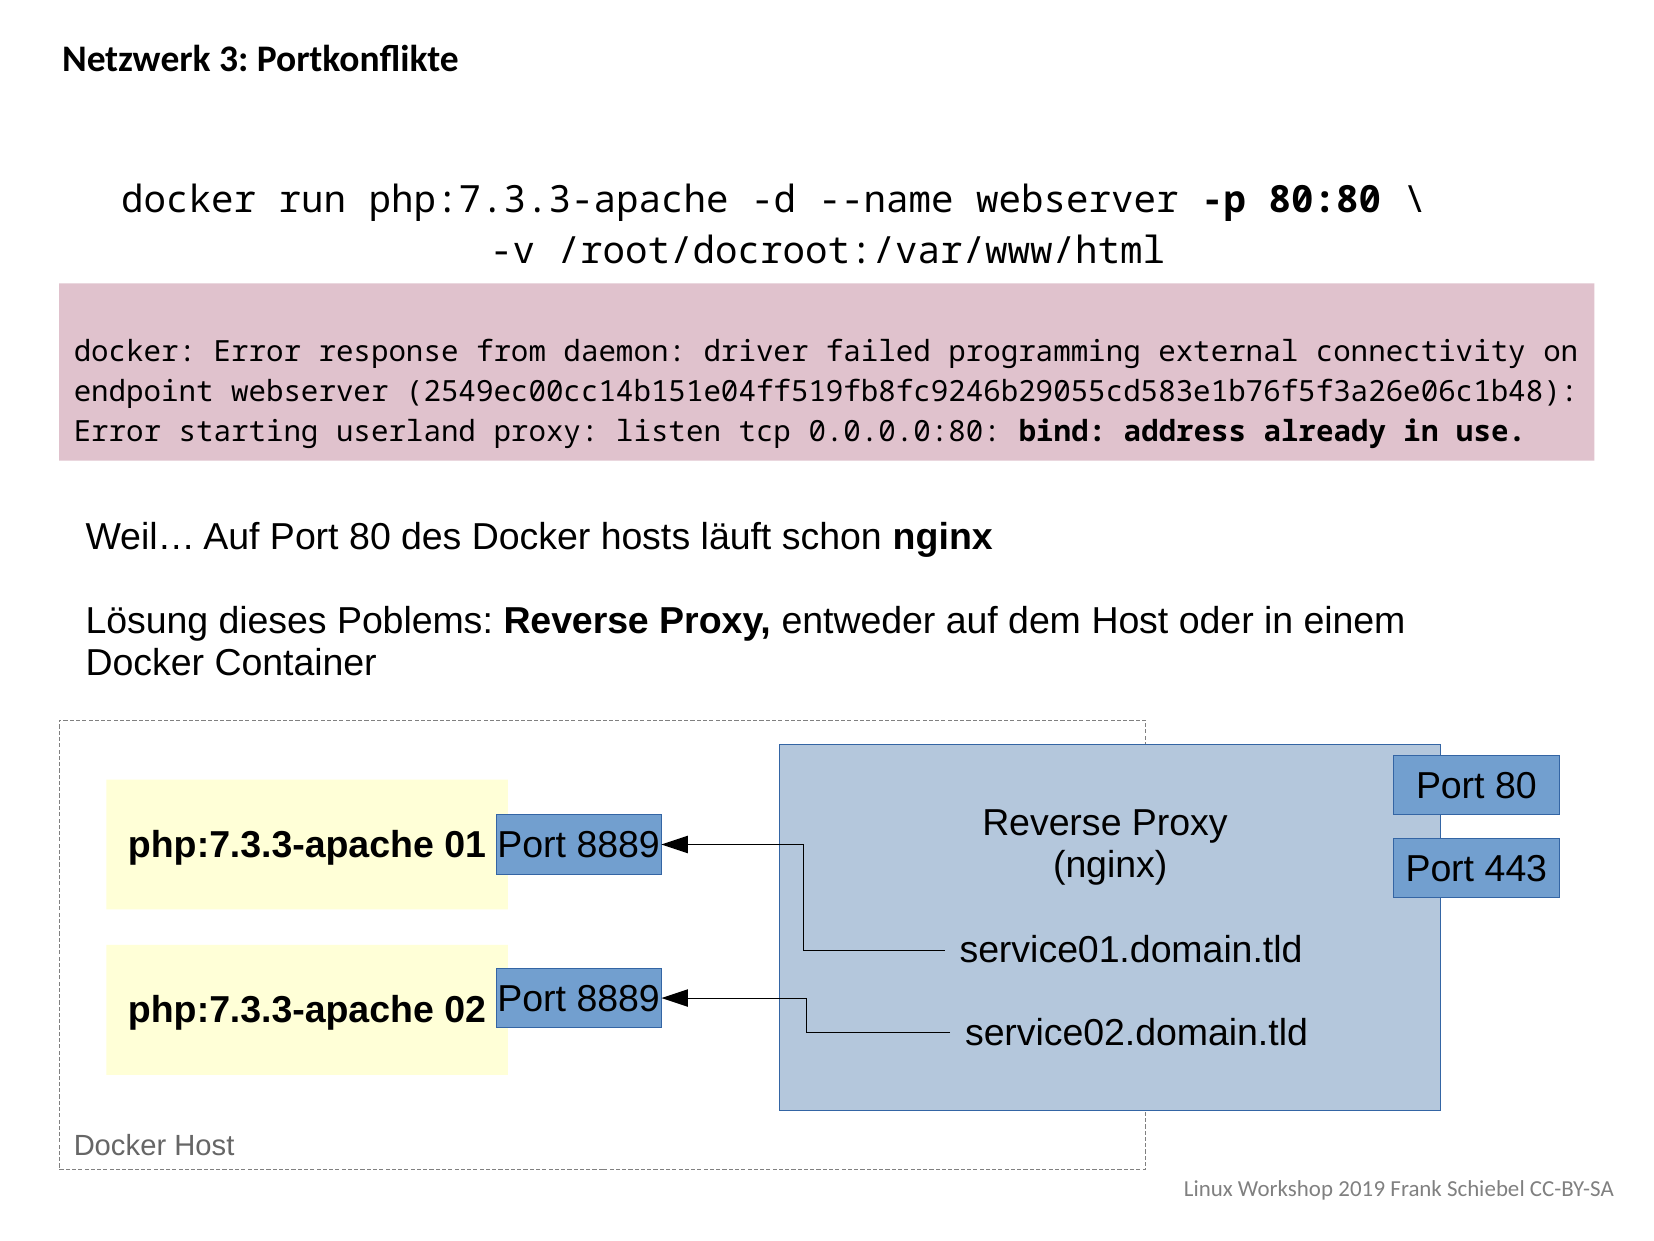

Netzwerk 3: Portkonflikte
docker run php:7.3.3-apache -d --name webserver -p 80:80 \
					-v /root/docroot:/var/www/html
docker: Error response from daemon: driver failed programming external connectivity on endpoint webserver (2549ec00cc14b151e04ff519fb8fc9246b29055cd583e1b76f5f3a26e06c1b48): Error starting userland proxy: listen tcp 0.0.0.0:80: bind: address already in use.
Weil… Auf Port 80 des Docker hosts läuft schon nginx
Lösung dieses Poblems: Reverse Proxy, entweder auf dem Host oder in einem
Docker Container
Reverse Proxy
(nginx)
Port 80
php:7.3.3-apache 01
Port 8889
Port 443
service01.domain.tld
php:7.3.3-apache 02
Port 8889
service02.domain.tld
Docker Host